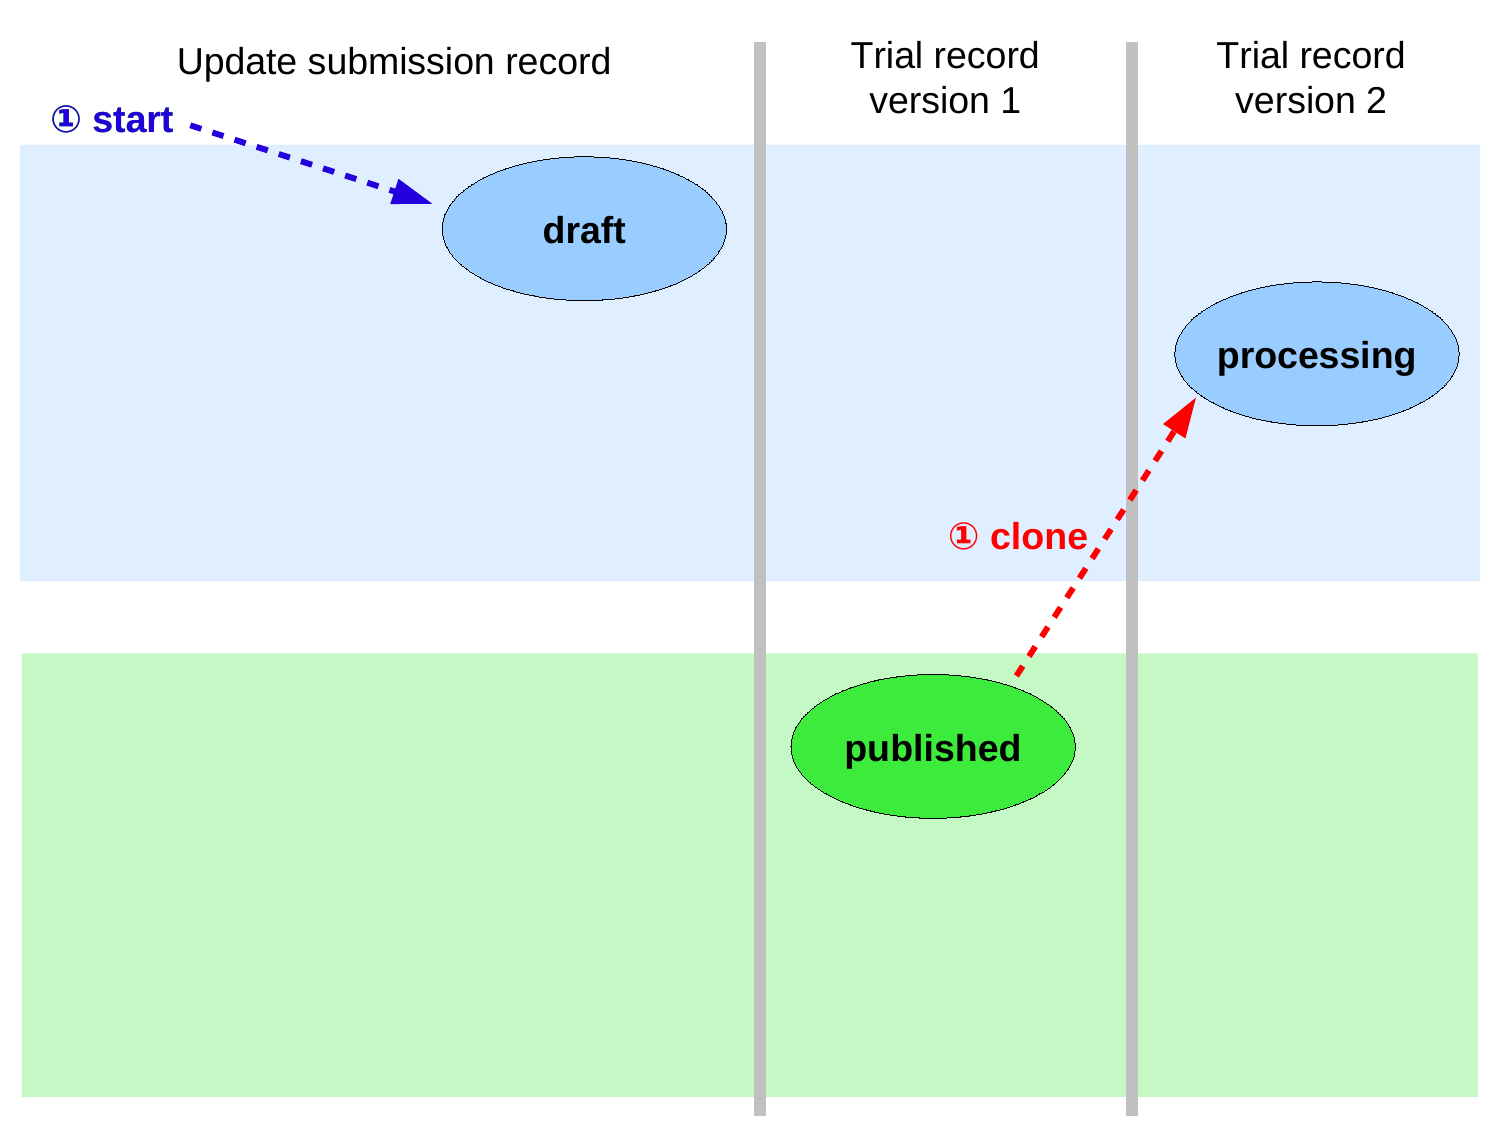

Trial record
version 1
Trial record
version 2
Update submission record
① start
① start
draft
processing
① clone
published